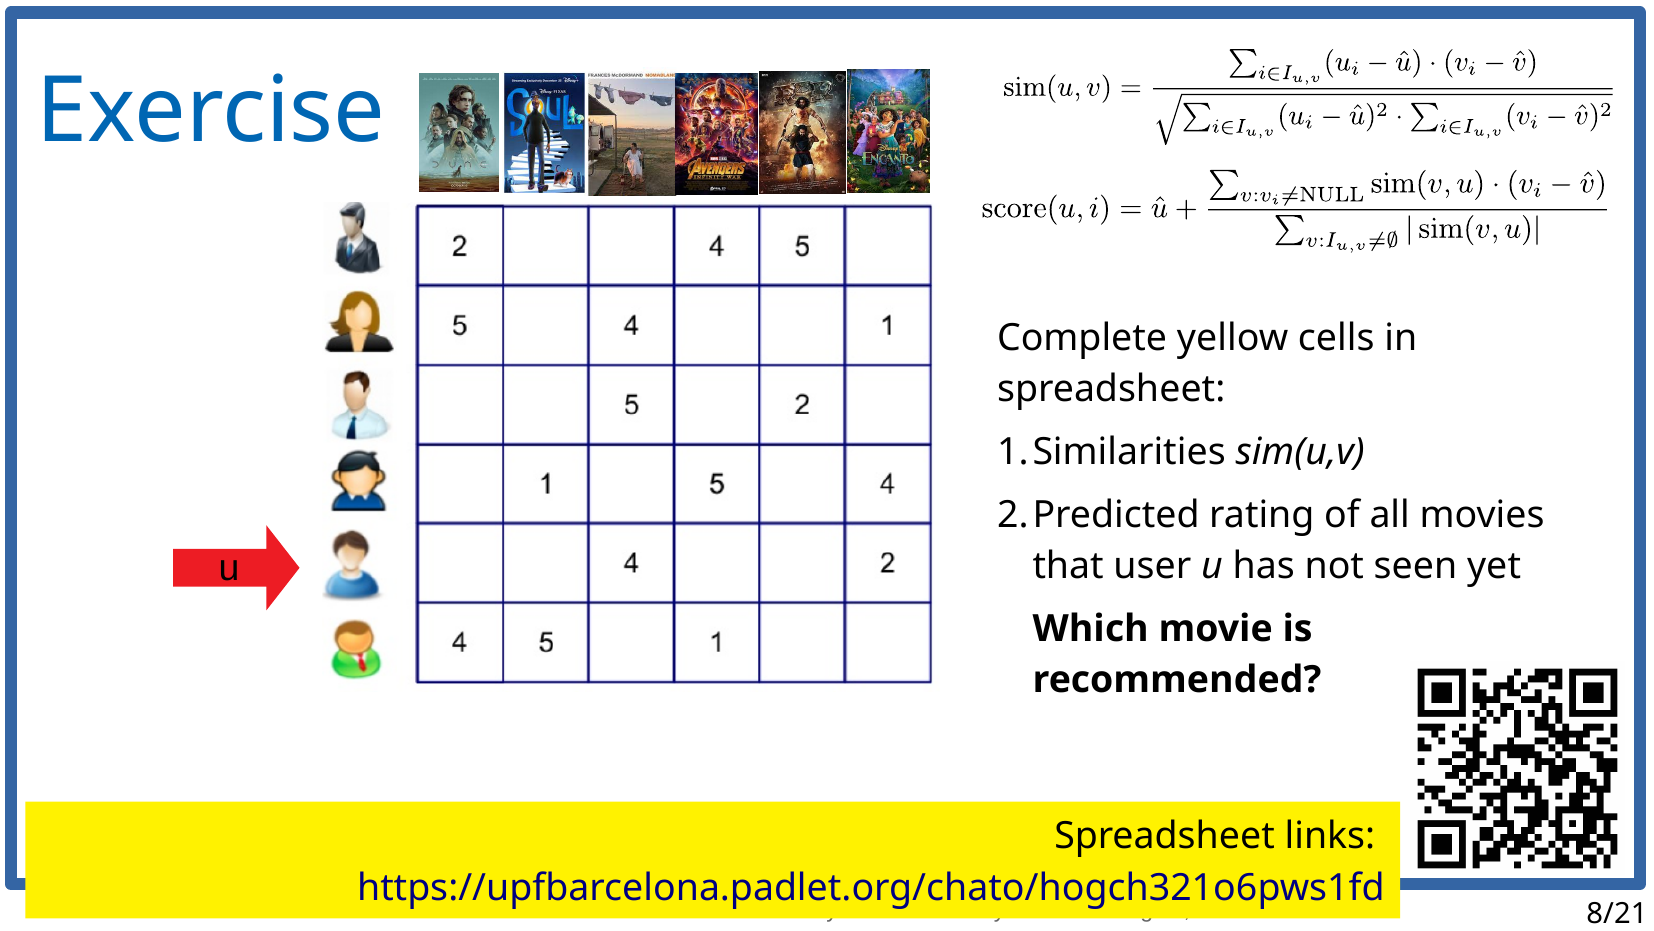

# Exercise
Complete yellow cells in spreadsheet:
Similarities sim(u,v)
Predicted rating of all movies that user u has not seen yet
Which movie is recommended?
u
Spreadsheet links: https://upfbarcelona.padlet.org/chato/hogch321o6pws1fd
Exercise from ML for Recommender Systems tutorial by Alex Karatzoglou, 2015.
8